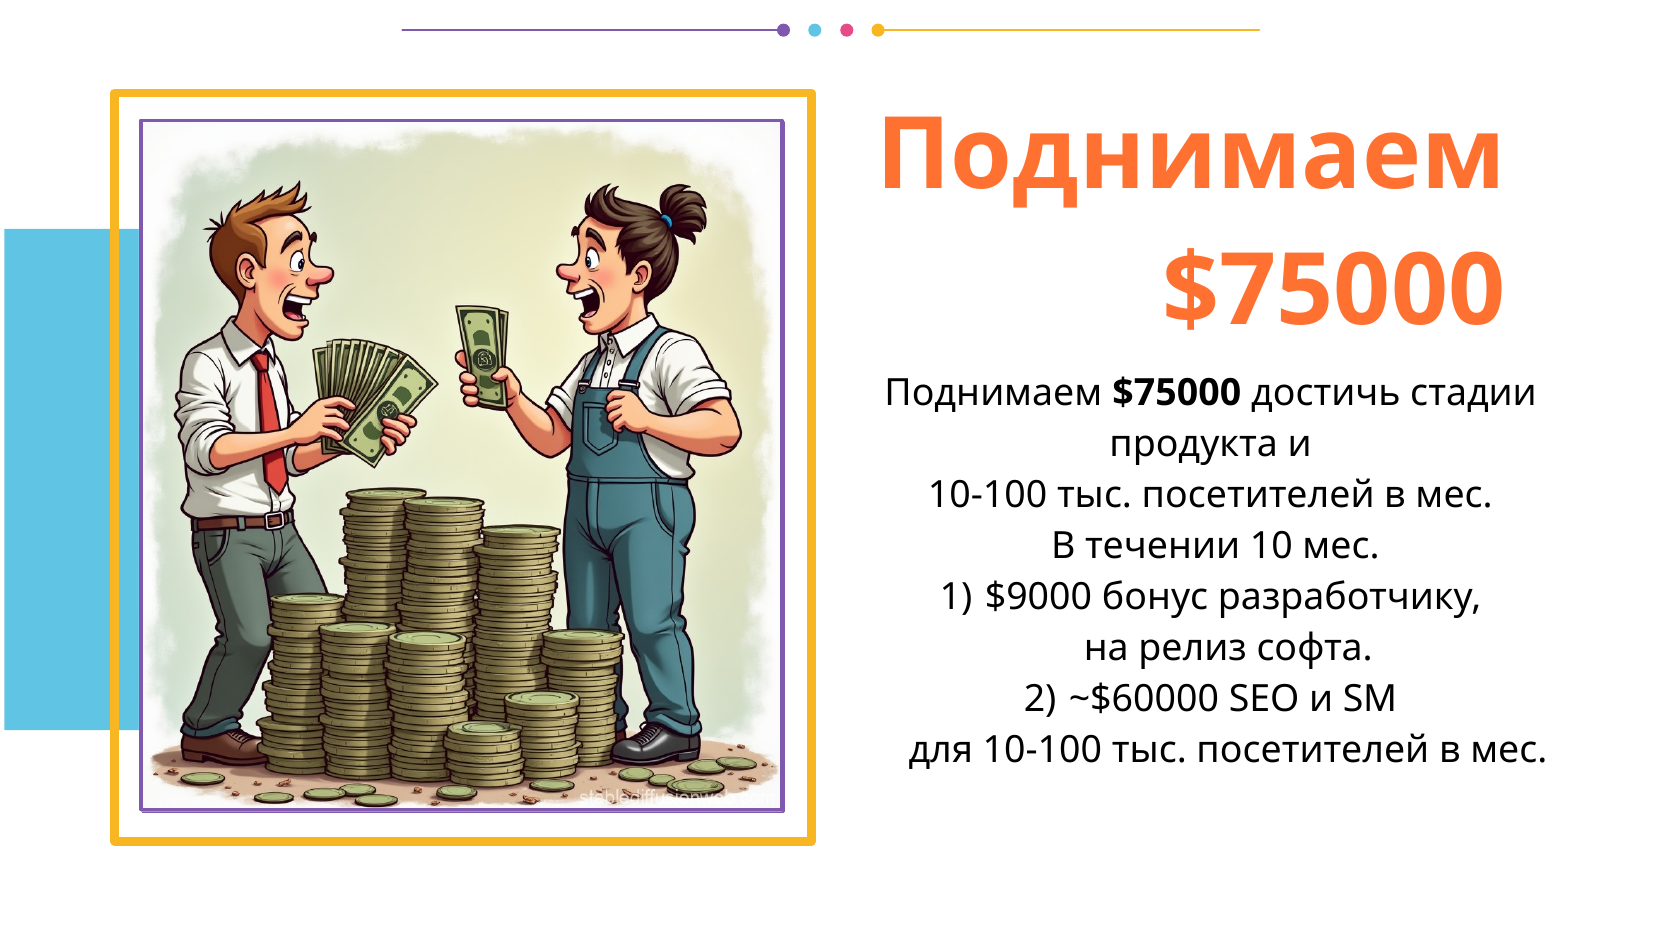

# Поднимаем $75000
Поднимаем $75000 достичь стадии
продукта и
10-100 тыс. посетителей в мес.
 В течении 10 мес.
 $9000 бонус разработчику,
на релиз софта.
 ~$60000 SEO и SM
для 10-100 тыс. посетителей в мес.